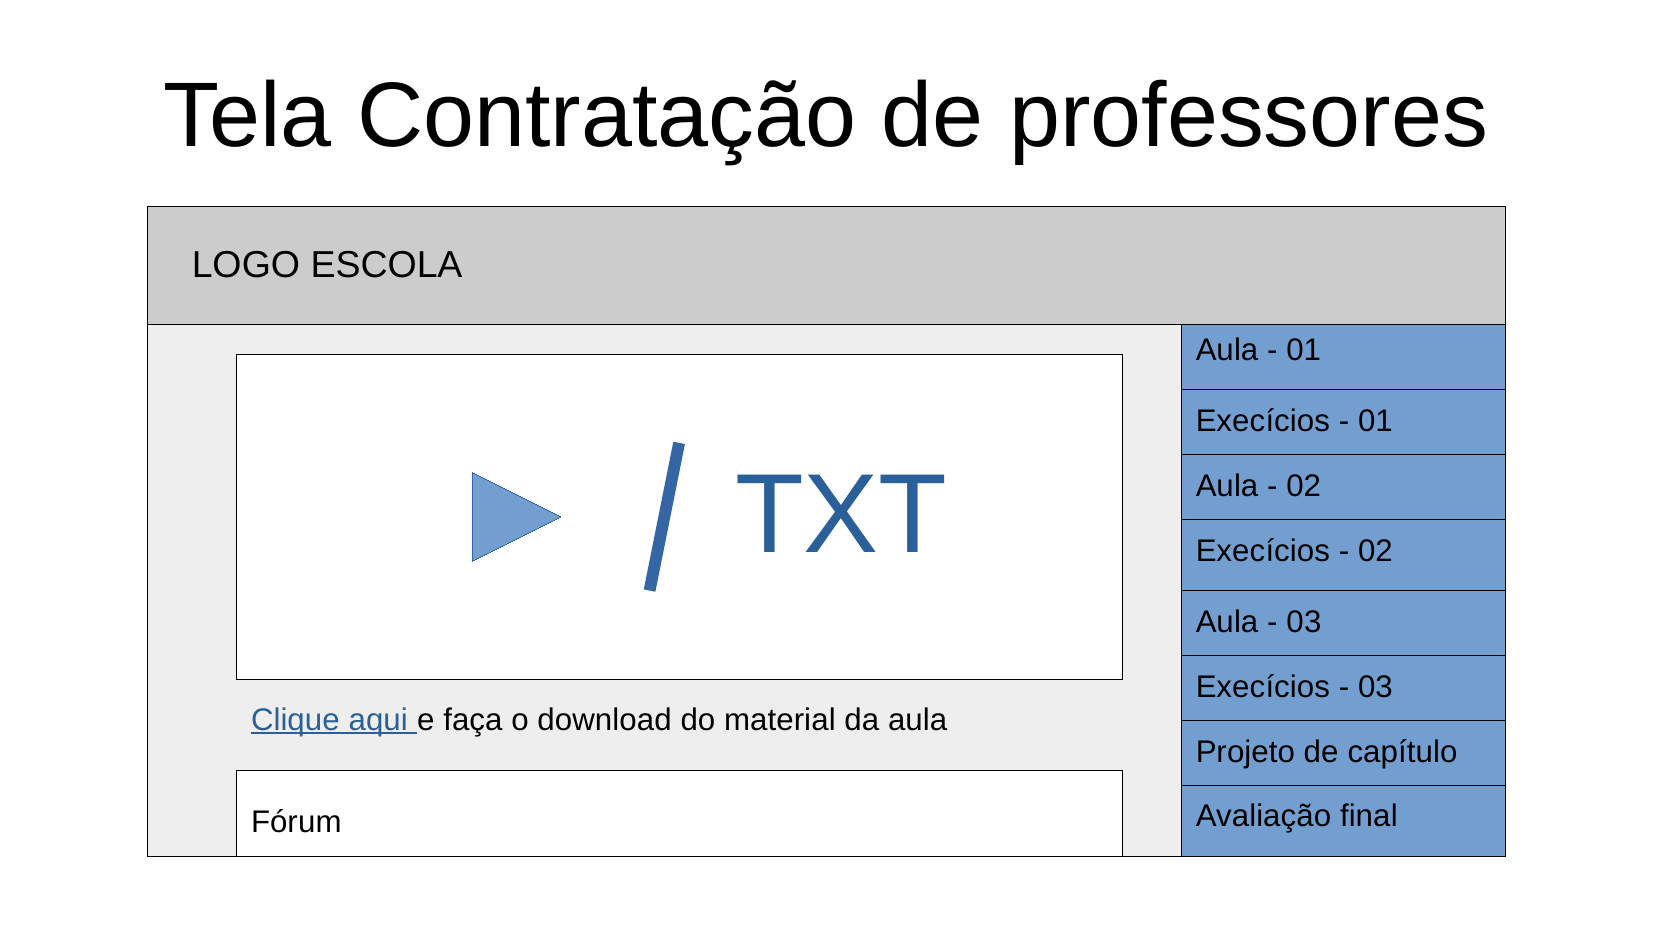

# Tela Contratação de professores
LOGO ESCOLA
Aula - 01
Execícios - 01
TXT
Aula - 02
Execícios - 02
Aula - 03
Execícios - 03
Clique aqui e faça o download do material da aula
Projeto de capítulo
Avaliação final
Fórum